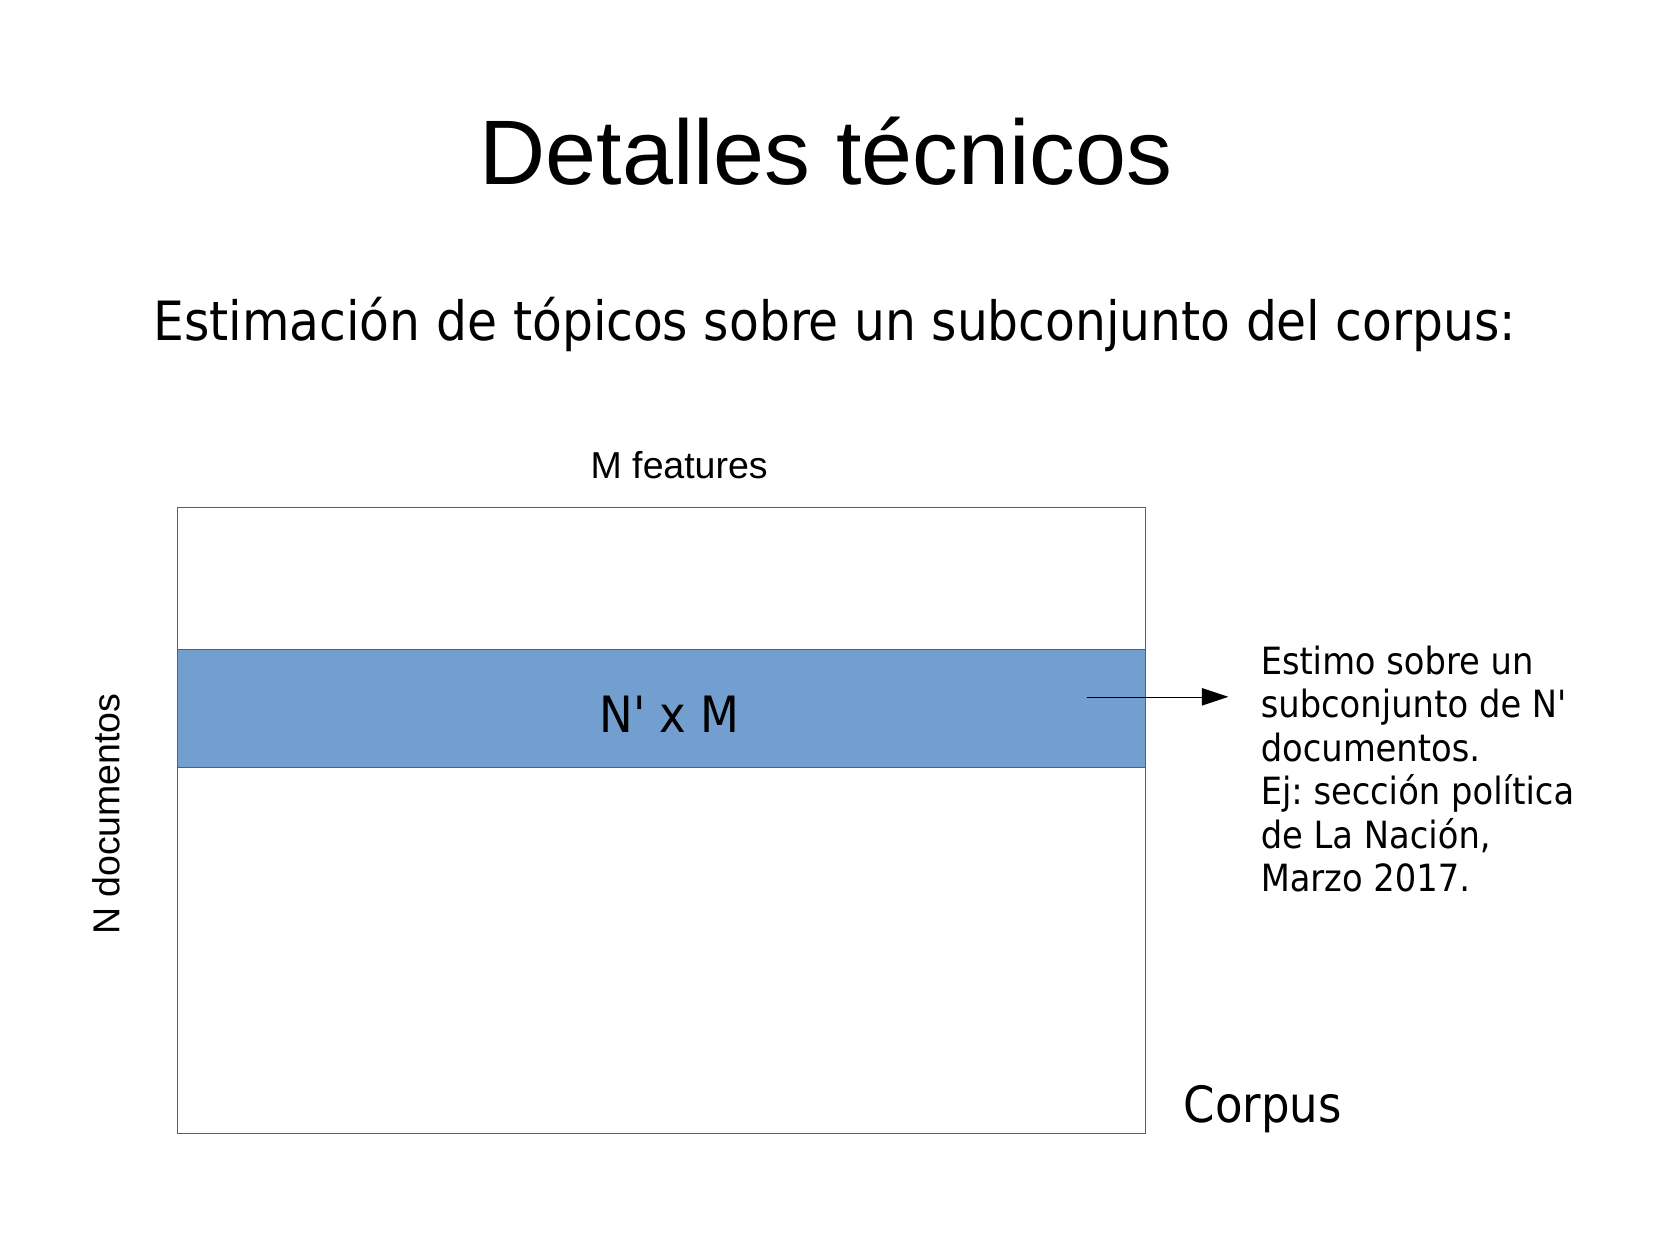

# Detalles técnicos
Estimación de tópicos sobre un subconjunto del corpus:
M features
Estimo sobre un subconjunto de N' documentos.
Ej: sección política de La Nación, Marzo 2017.
N' x M
N documentos
Corpus